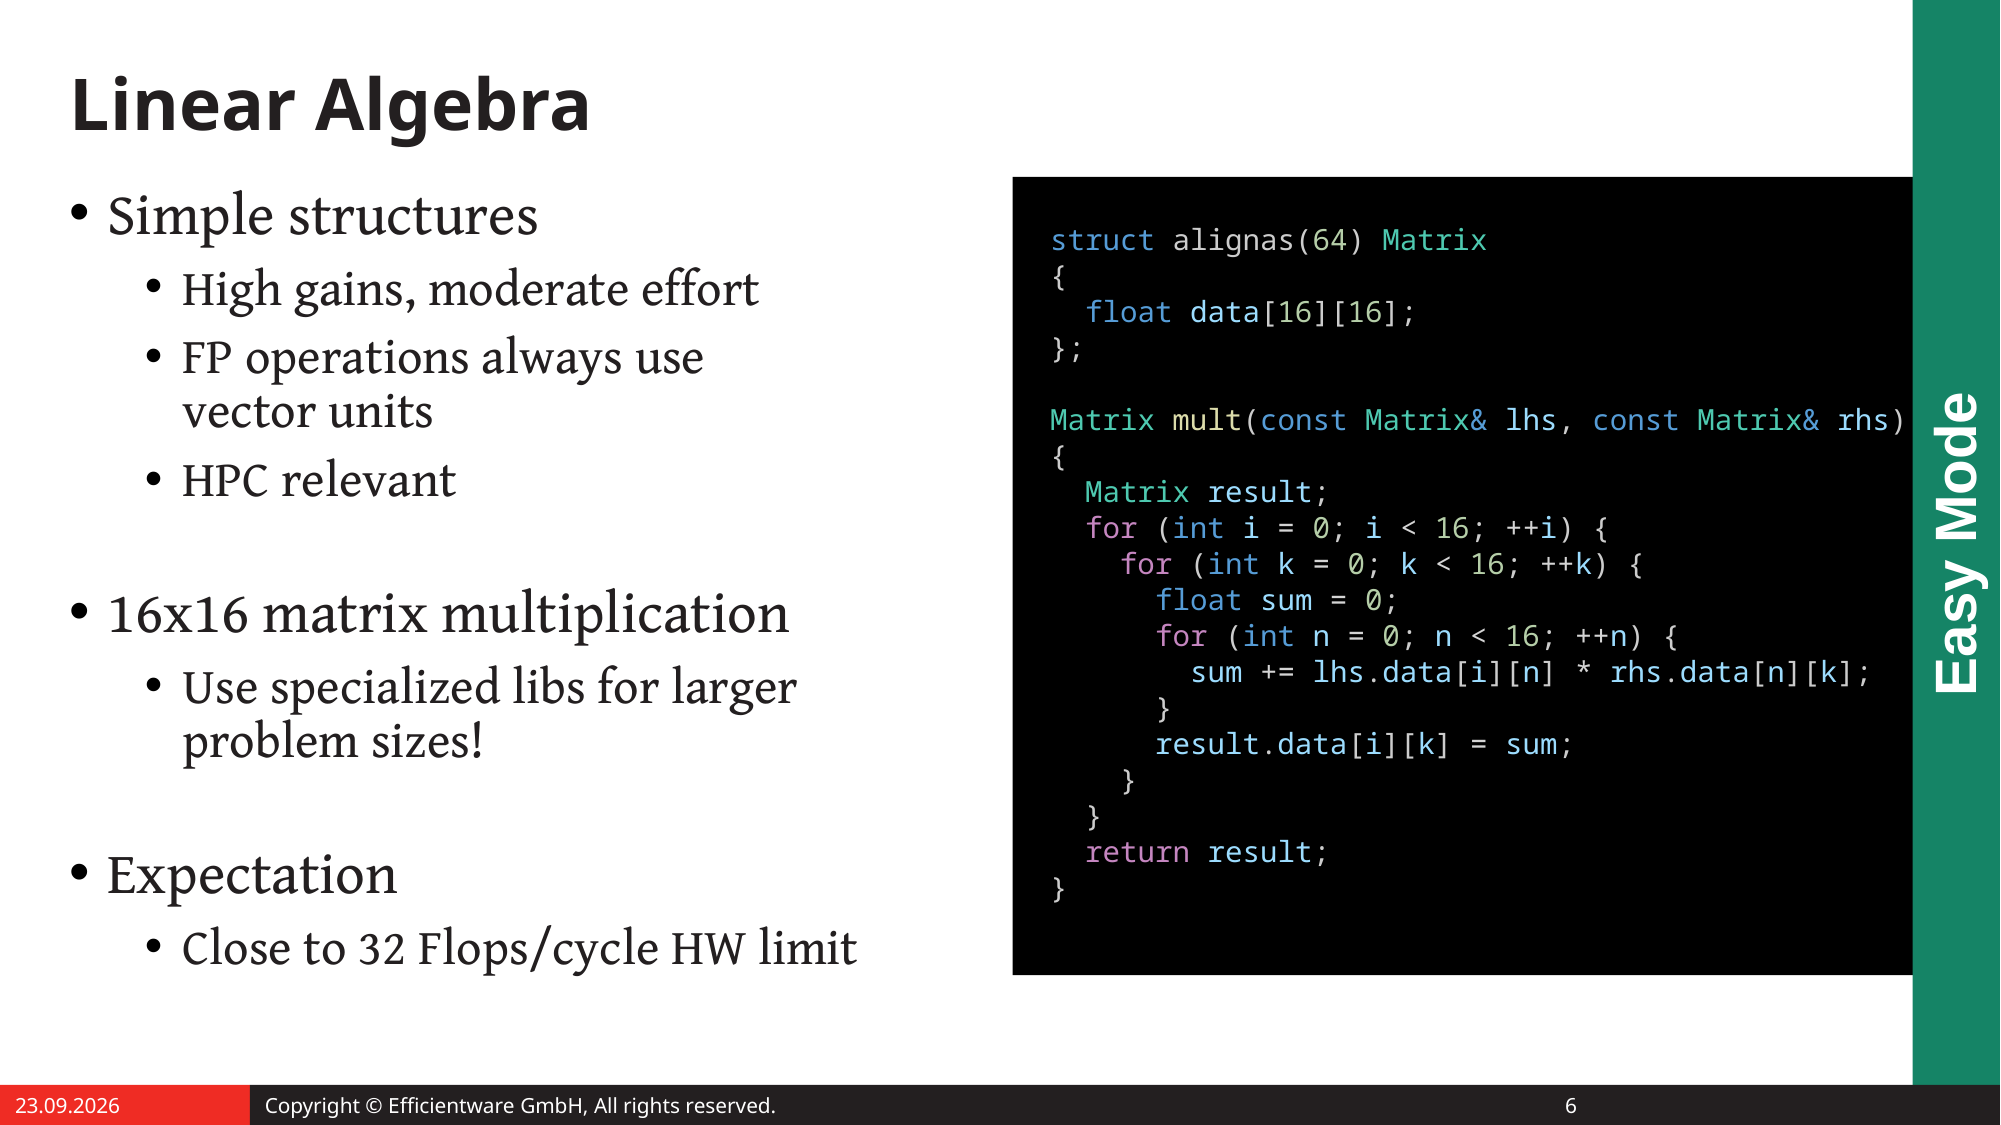

Linear Algebra
Simple structures
High gains, moderate effort
FP operations always use
vector units
HPC relevant
16x16 matrix multiplication
Use specialized libs for larger problem sizes!
Expectation
Close to 32 Flops/cycle HW limit
# struct alignas(64) Matrix { float data[16][16]; }; Matrix mult(const Matrix& lhs, const Matrix& rhs) { Matrix result; for (int i = 0; i < 16; ++i) { for (int k = 0; k < 16; ++k) { float sum = 0; for (int n = 0; n < 16; ++n) { sum += lhs.data[i][n] * rhs.data[n][k]; } result.data[i][k] = sum; } } return result; }
Easy Mode
Copyright © Efficientware GmbH, All rights reserved.